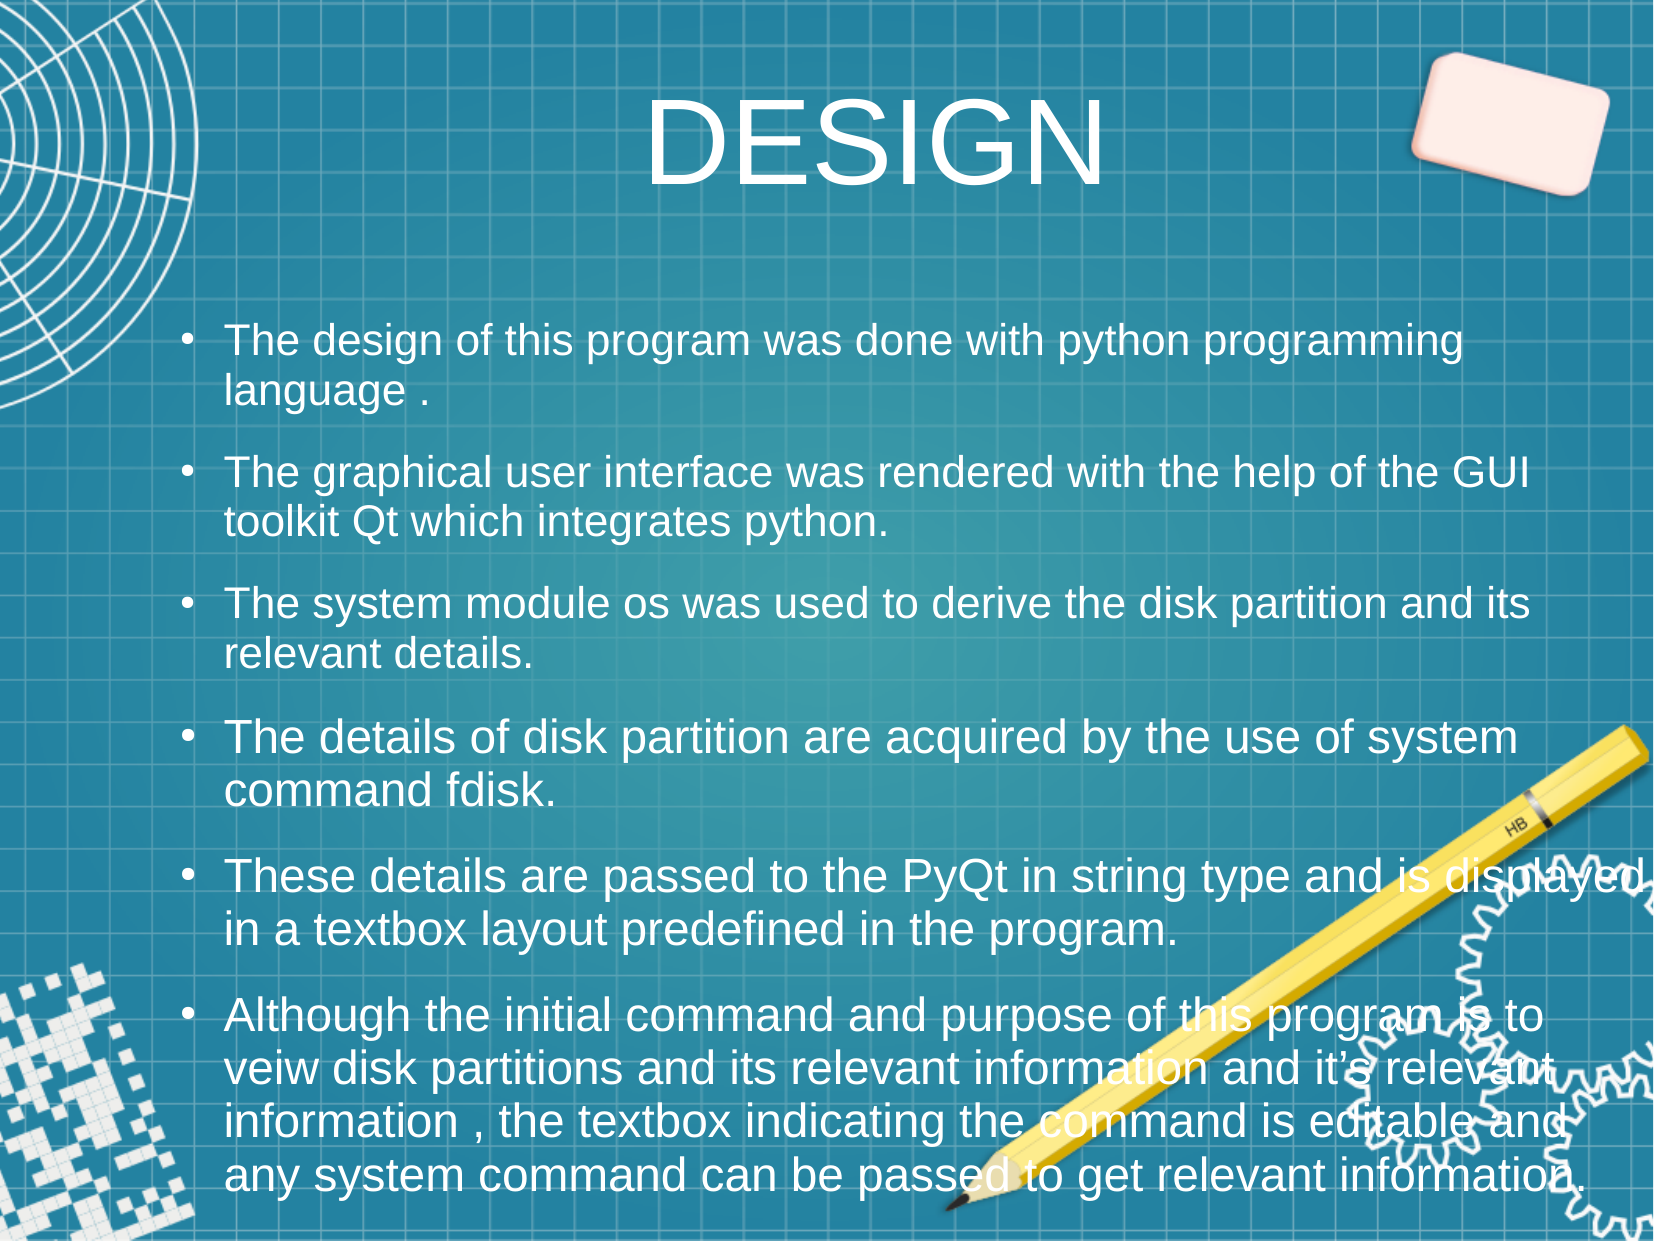

# DESIGN
The design of this program was done with python programming language .
The graphical user interface was rendered with the help of the GUI toolkit Qt which integrates python.
The system module os was used to derive the disk partition and its relevant details.
The details of disk partition are acquired by the use of system command fdisk.
These details are passed to the PyQt in string type and is displayed in a textbox layout predefined in the program.
Although the initial command and purpose of this program is to veiw disk partitions and its relevant information and it’s relevant information , the textbox indicating the command is editable and any system command can be passed to get relevant information.